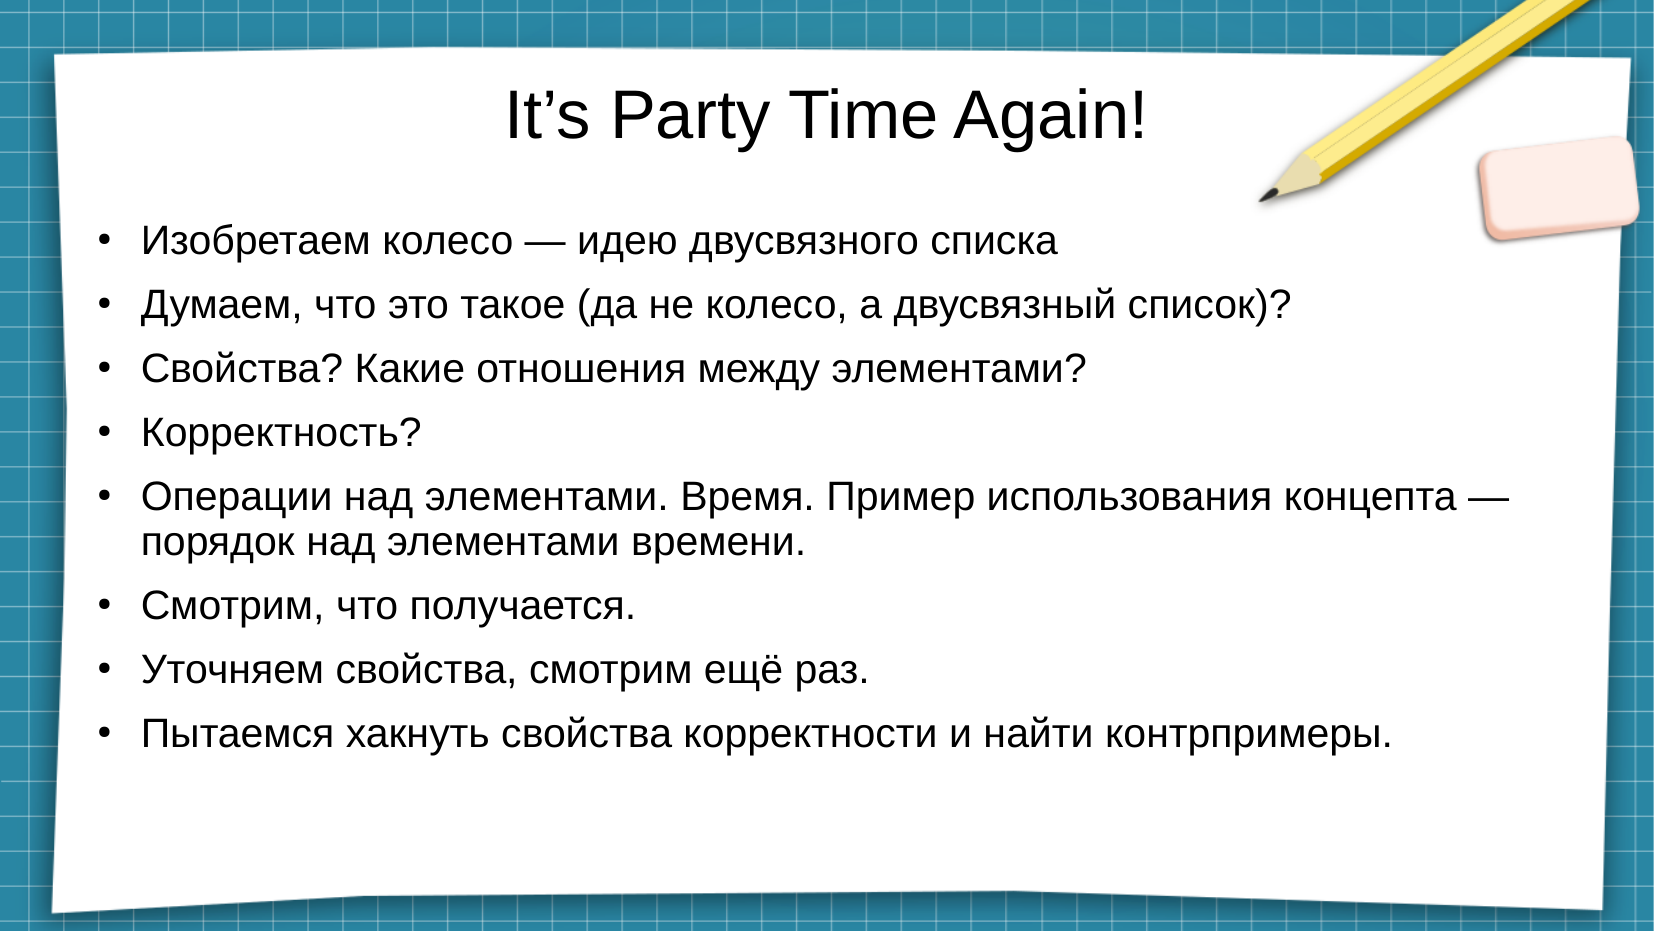

# It’s Party Time Again!
Изобретаем колесо — идею двусвязного списка
Думаем, что это такое (да не колесо, а двусвязный список)?
Свойства? Какие отношения между элементами?
Корректность?
Операции над элементами. Время. Пример использования концепта — порядок над элементами времени.
Смотрим, что получается.
Уточняем свойства, смотрим ещё раз.
Пытаемся хакнуть свойства корректности и найти контрпримеры.